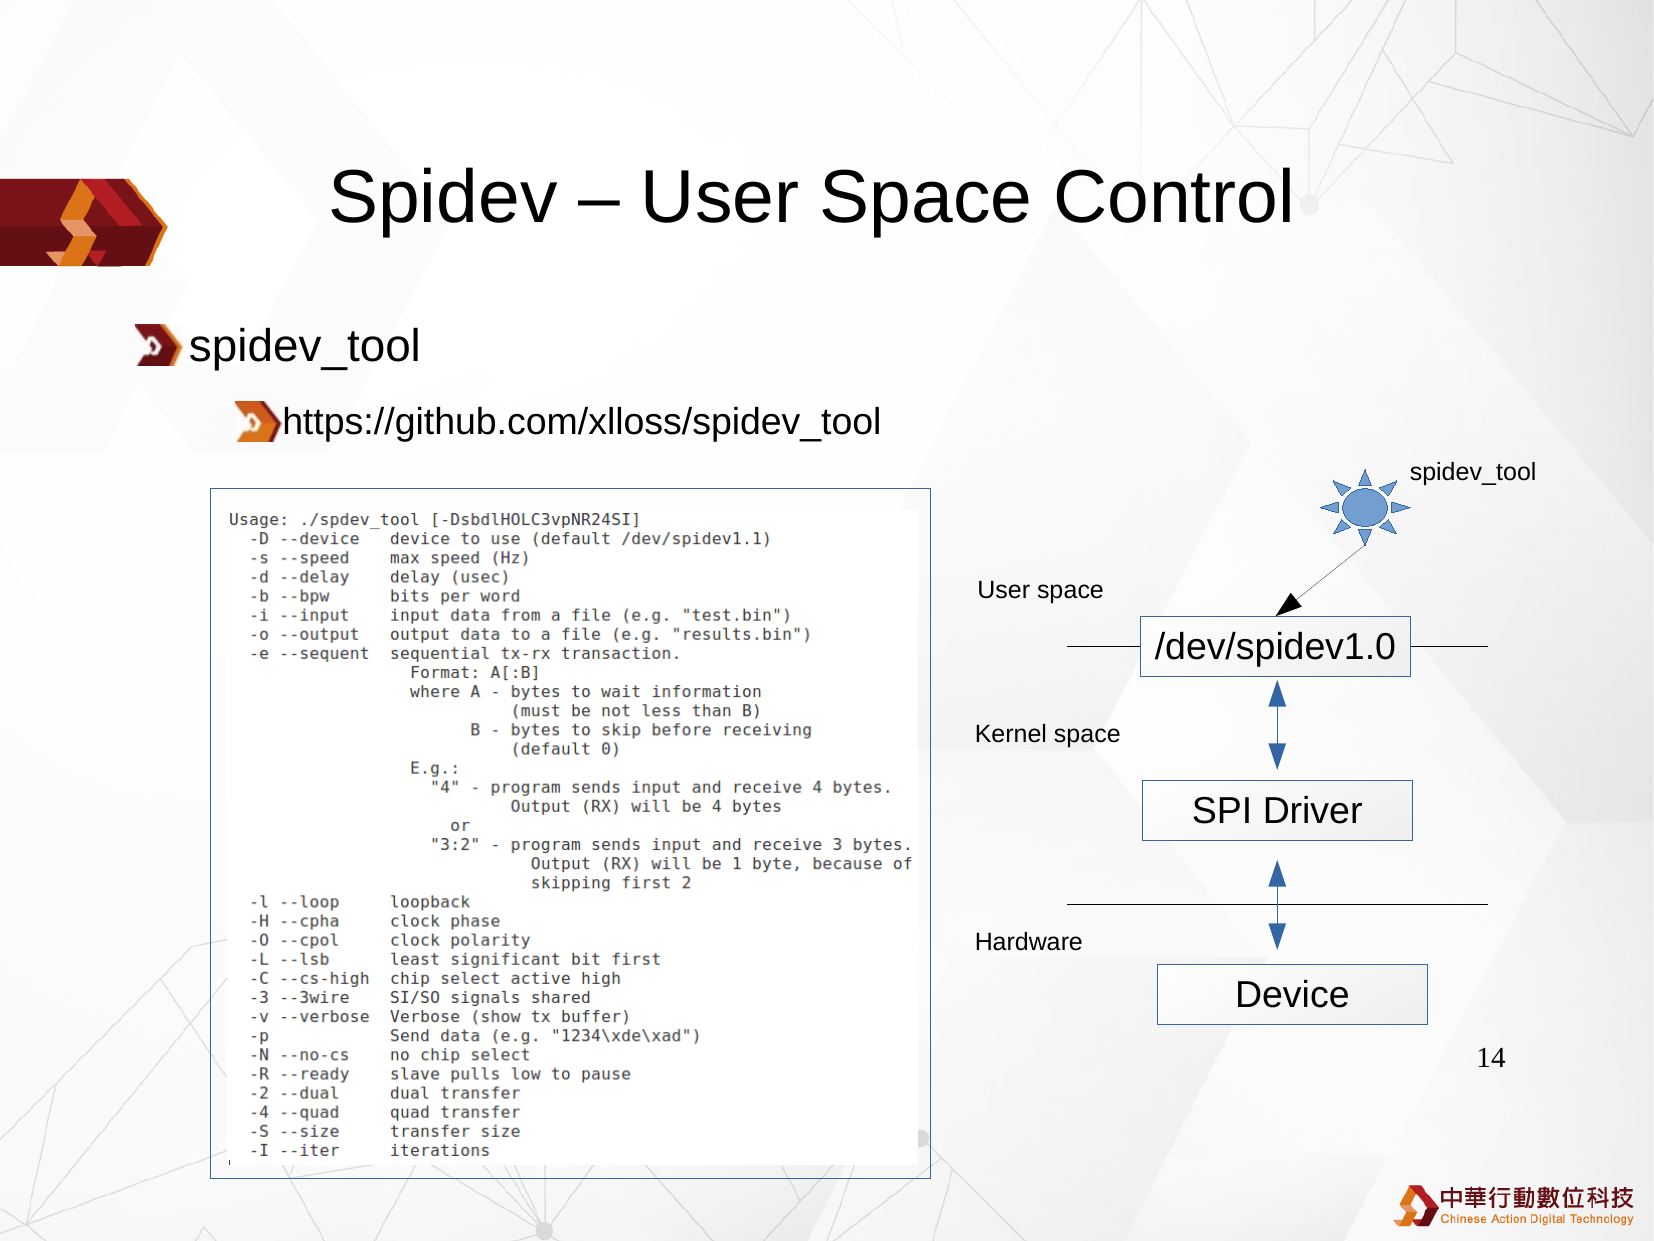

# Spidev – User Space Control
spidev_tool
https://github.com/xlloss/spidev_tool
spidev_tool
User space
/dev/spidev1.0
Kernel space
SPI Driver
Hardware
Device
14